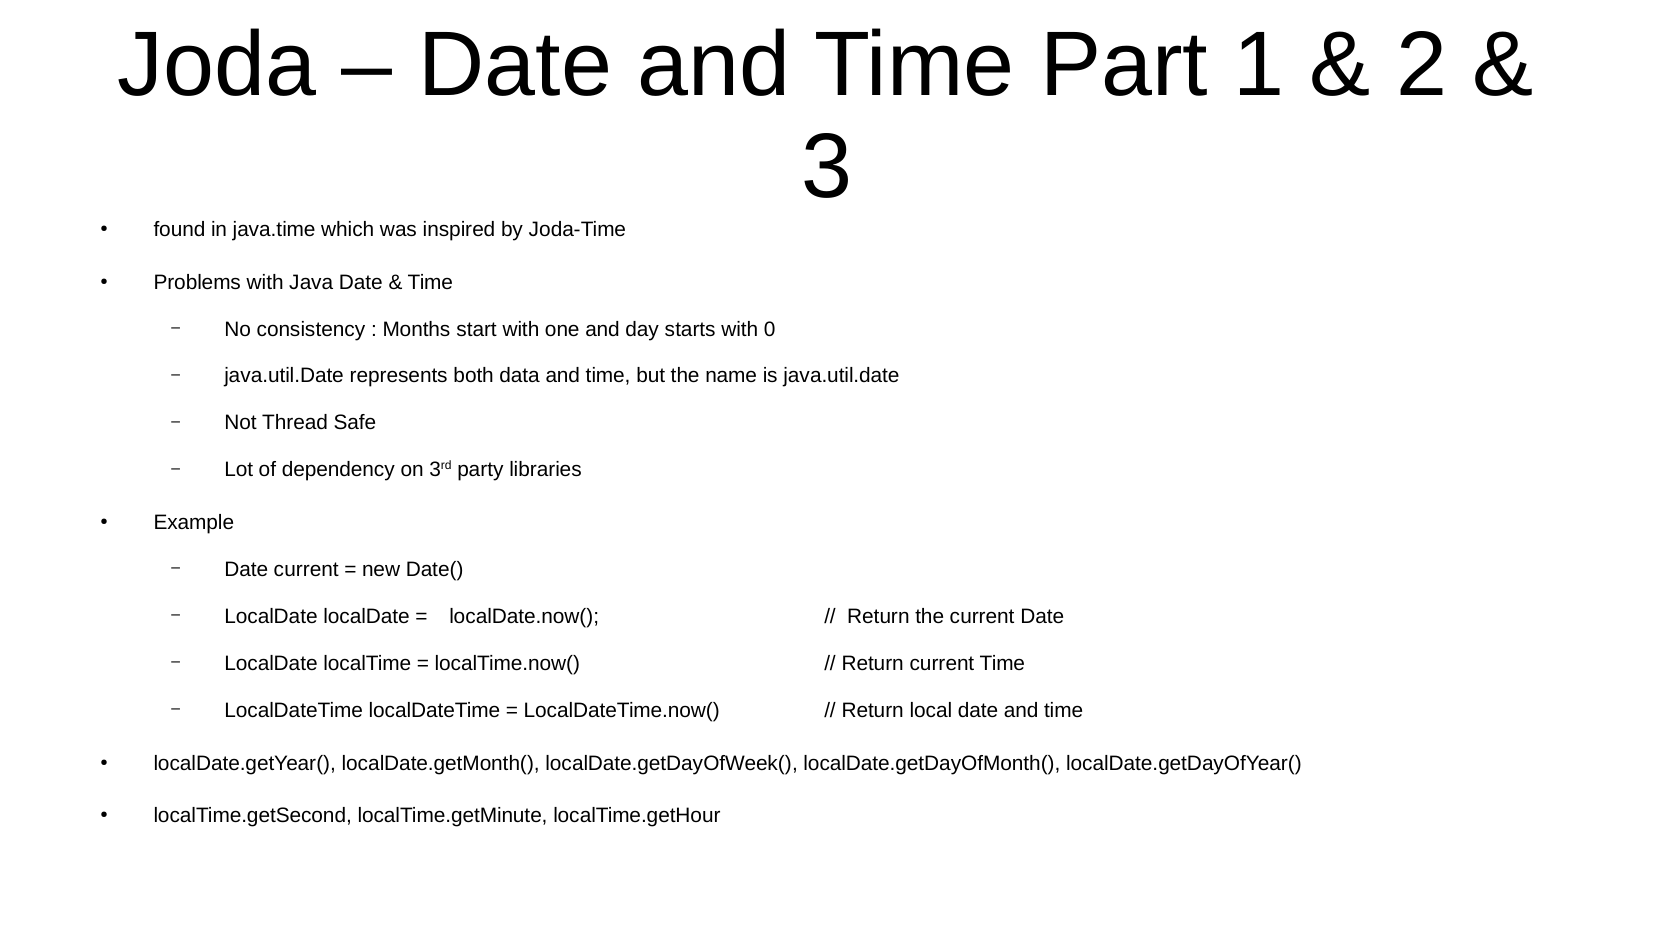

# Joda – Date and Time Part 1 & 2 & 3
found in java.time which was inspired by Joda-Time
Problems with Java Date & Time
No consistency : Months start with one and day starts with 0
java.util.Date represents both data and time, but the name is java.util.date
Not Thread Safe
Lot of dependency on 3rd party libraries
Example
Date current = new Date()
LocalDate localDate =	localDate.now();				// Return the current Date
LocalDate localTime = localTime.now()				// Return current Time
LocalDateTime localDateTime = LocalDateTime.now()		// Return local date and time
localDate.getYear(), localDate.getMonth(), localDate.getDayOfWeek(), localDate.getDayOfMonth(), localDate.getDayOfYear()
localTime.getSecond, localTime.getMinute, localTime.getHour